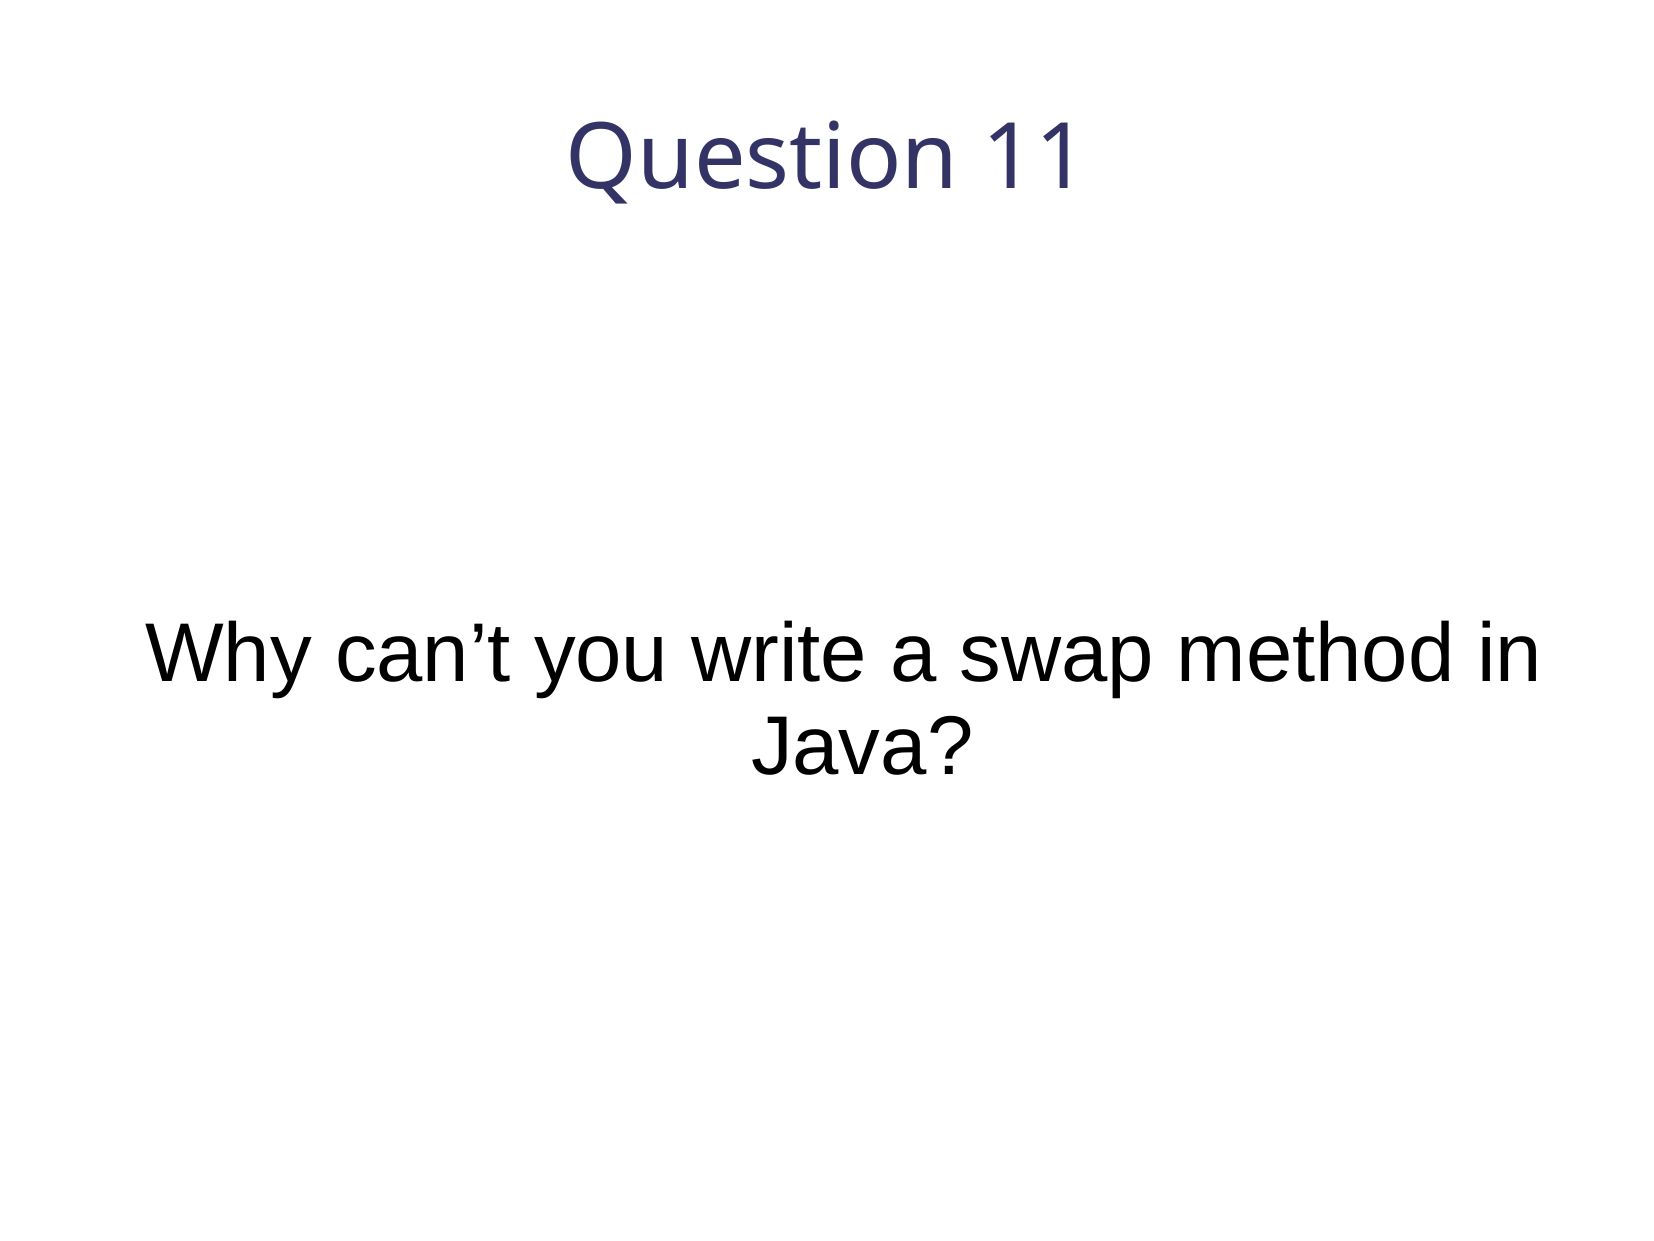

# Question
Why can’t you write a swap method in Java?